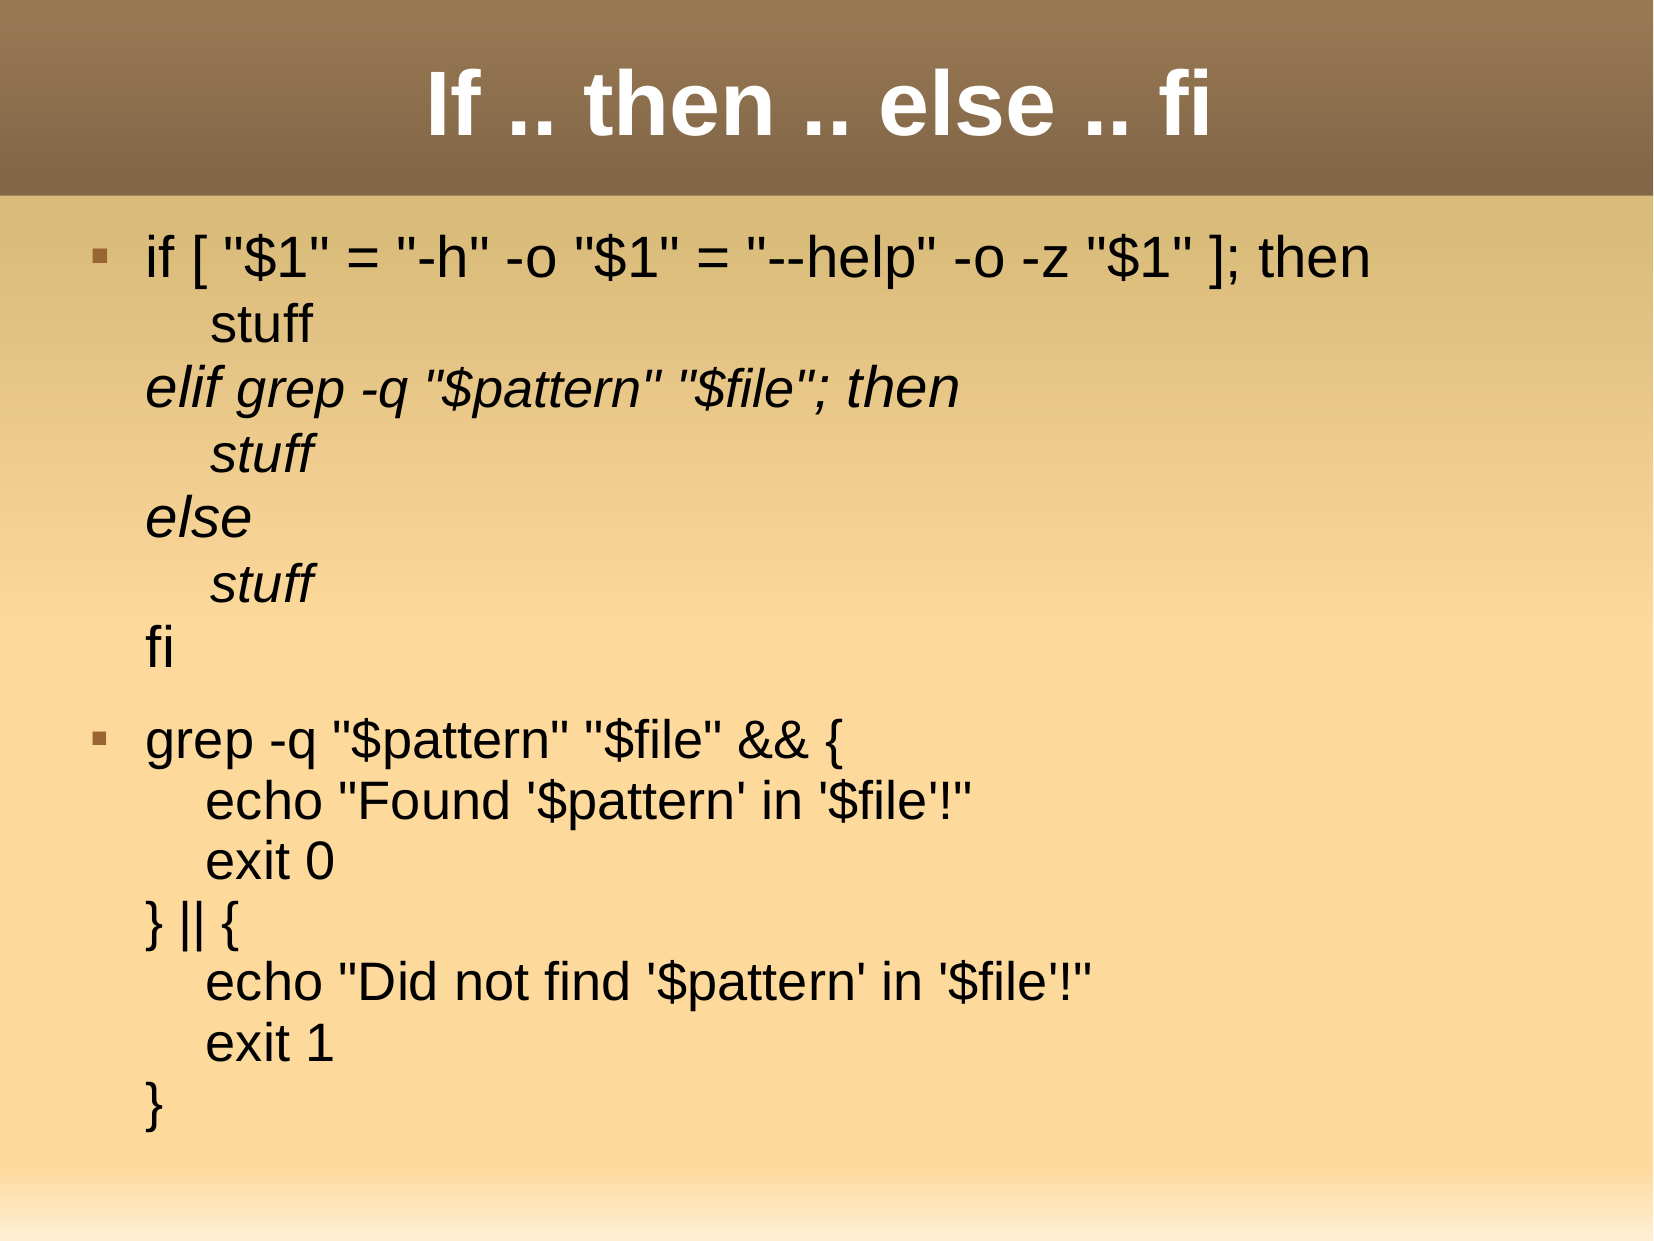

# If .. then .. else .. fi
if [ "$1" = "-h" -o "$1" = "--help" -o -z "$1" ]; then
 stuff
elif grep -q "$pattern" "$file"; then
 stuff
else
 stuff
fi
grep -q "$pattern" "$file" && {
 echo "Found '$pattern' in '$file'!"
 exit 0
} || {
 echo "Did not find '$pattern' in '$file'!"
 exit 1
}